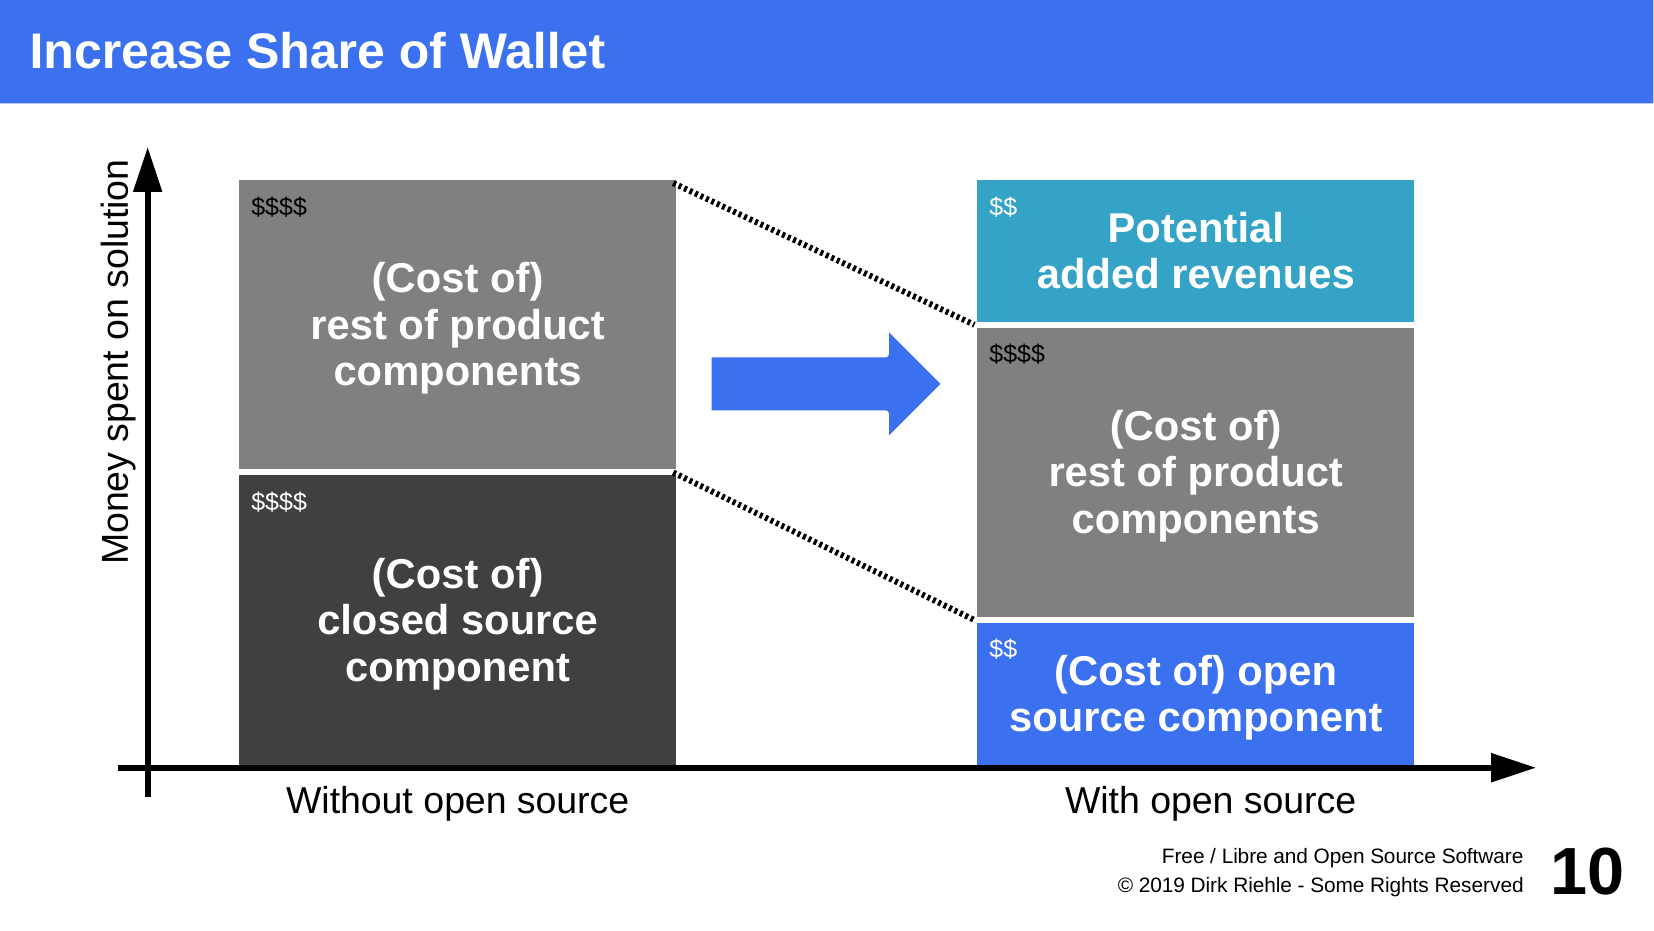

# Increase Share of Wallet
(Cost of)
rest of product
components
$$$$
Potential
added revenues
$$
(Cost of)
rest of product
components
$$$$
Money spent on solution
(Cost of)
closed source
component
$$$$
(Cost of) open
source component
$$
Without open source
With open source
Free / Libre and Open Source Software
10
© 2019 Dirk Riehle - Some Rights Reserved